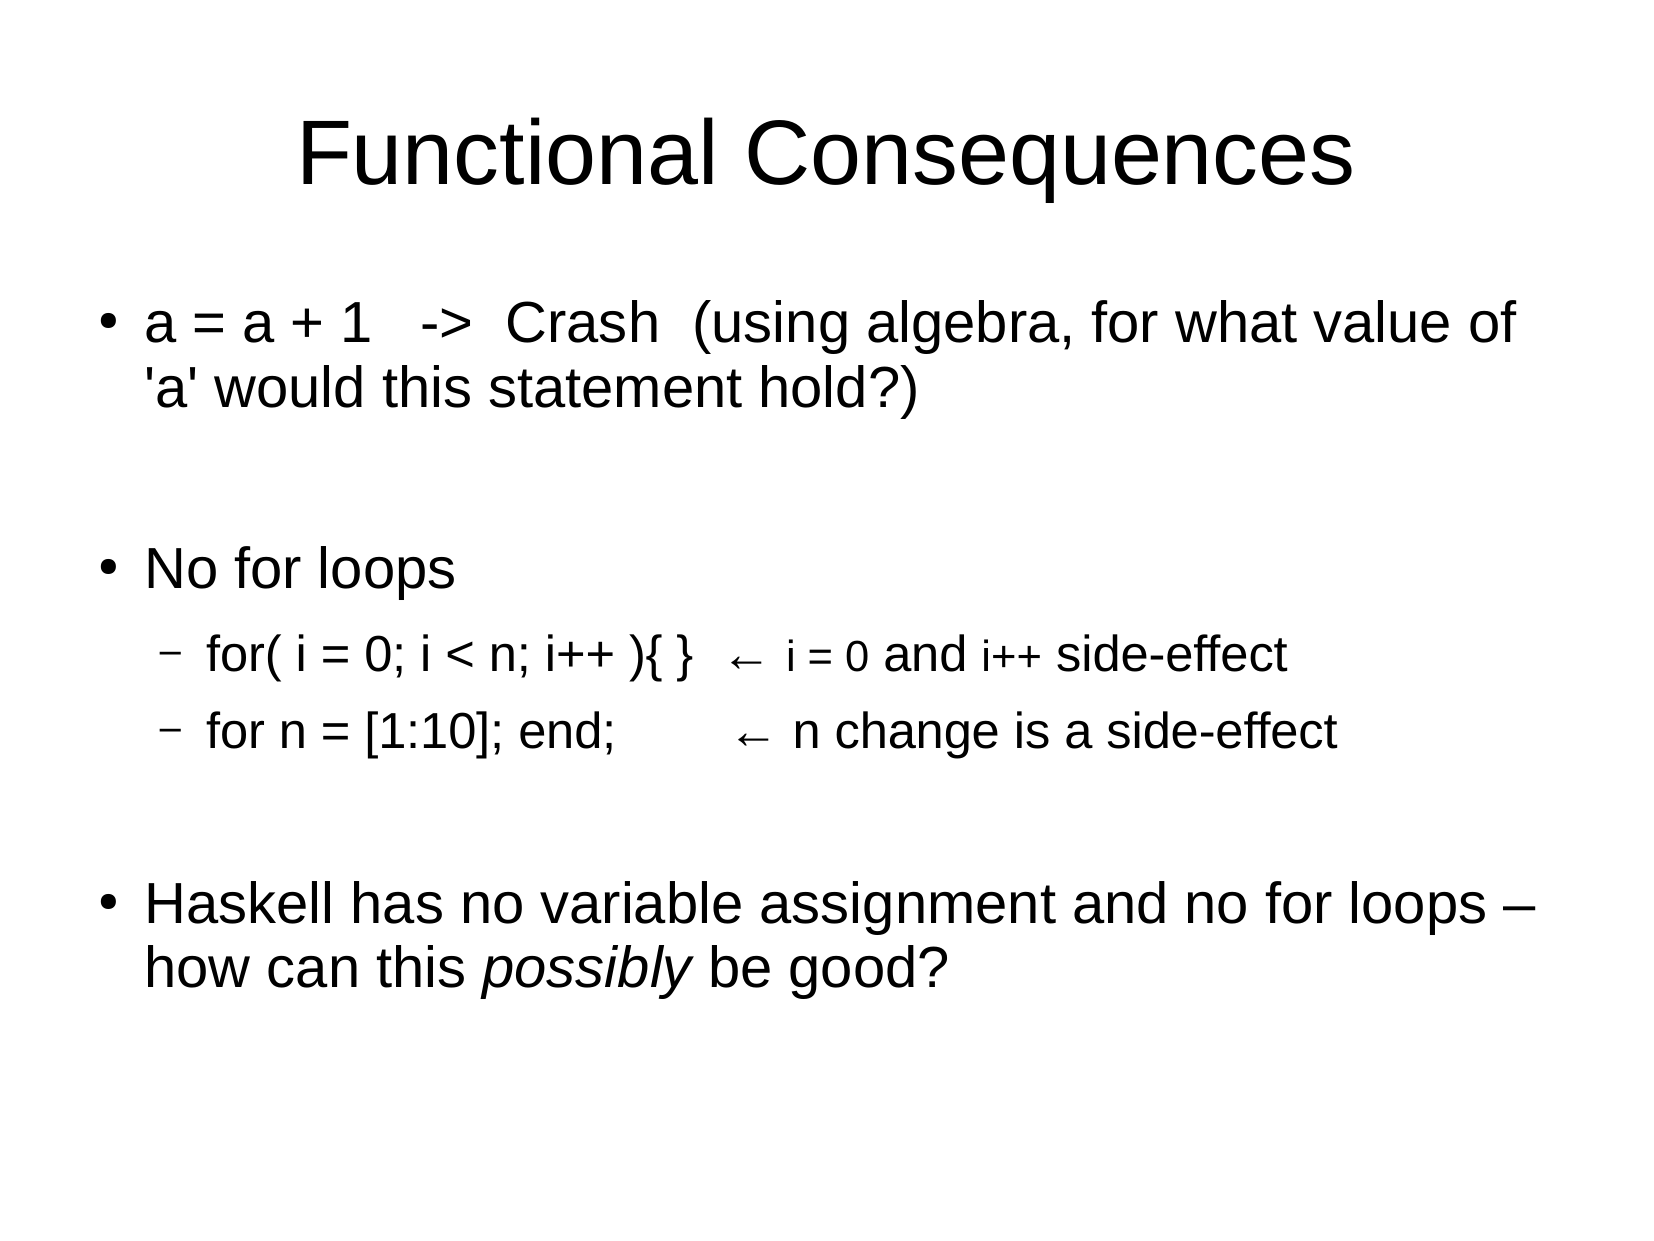

# Functional Consequences
a = a + 1 -> Crash (using algebra, for what value of 'a' would this statement hold?)
No for loops
for( i = 0; i < n; i++ ){ } ← i = 0 and i++ side-effect
for n = [1:10]; end; ← n change is a side-effect
Haskell has no variable assignment and no for loops – how can this possibly be good?